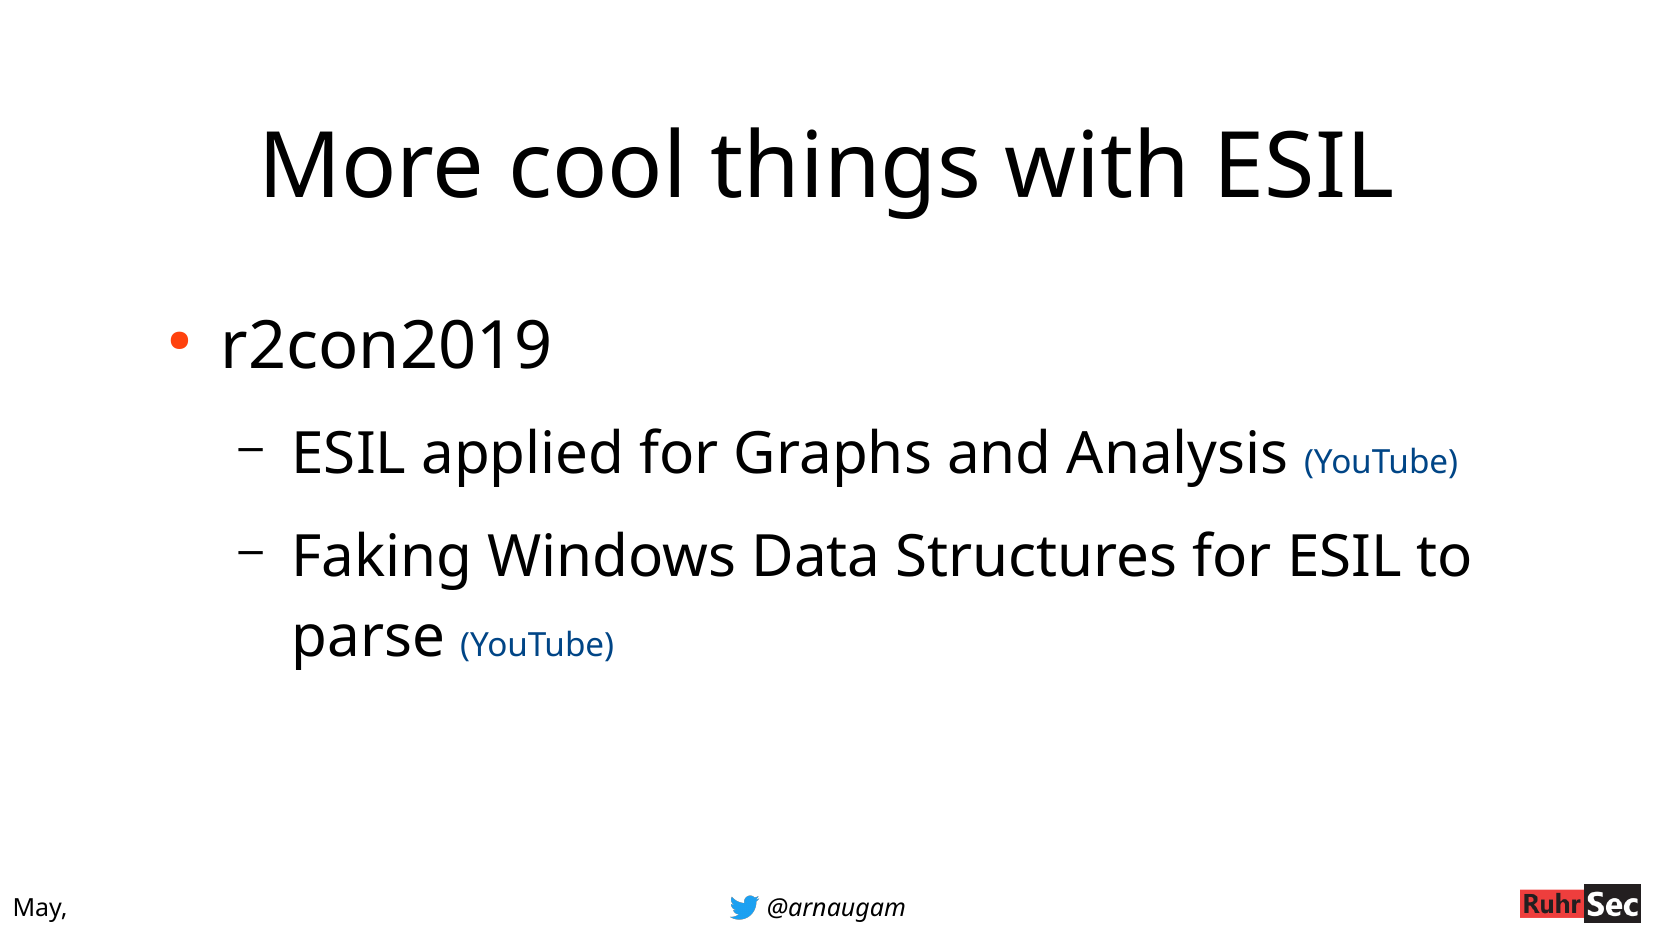

# More cool things with ESIL
r2con2019
ESIL applied for Graphs and Analysis (YouTube)
Faking Windows Data Structures for ESIL to parse (YouTube)